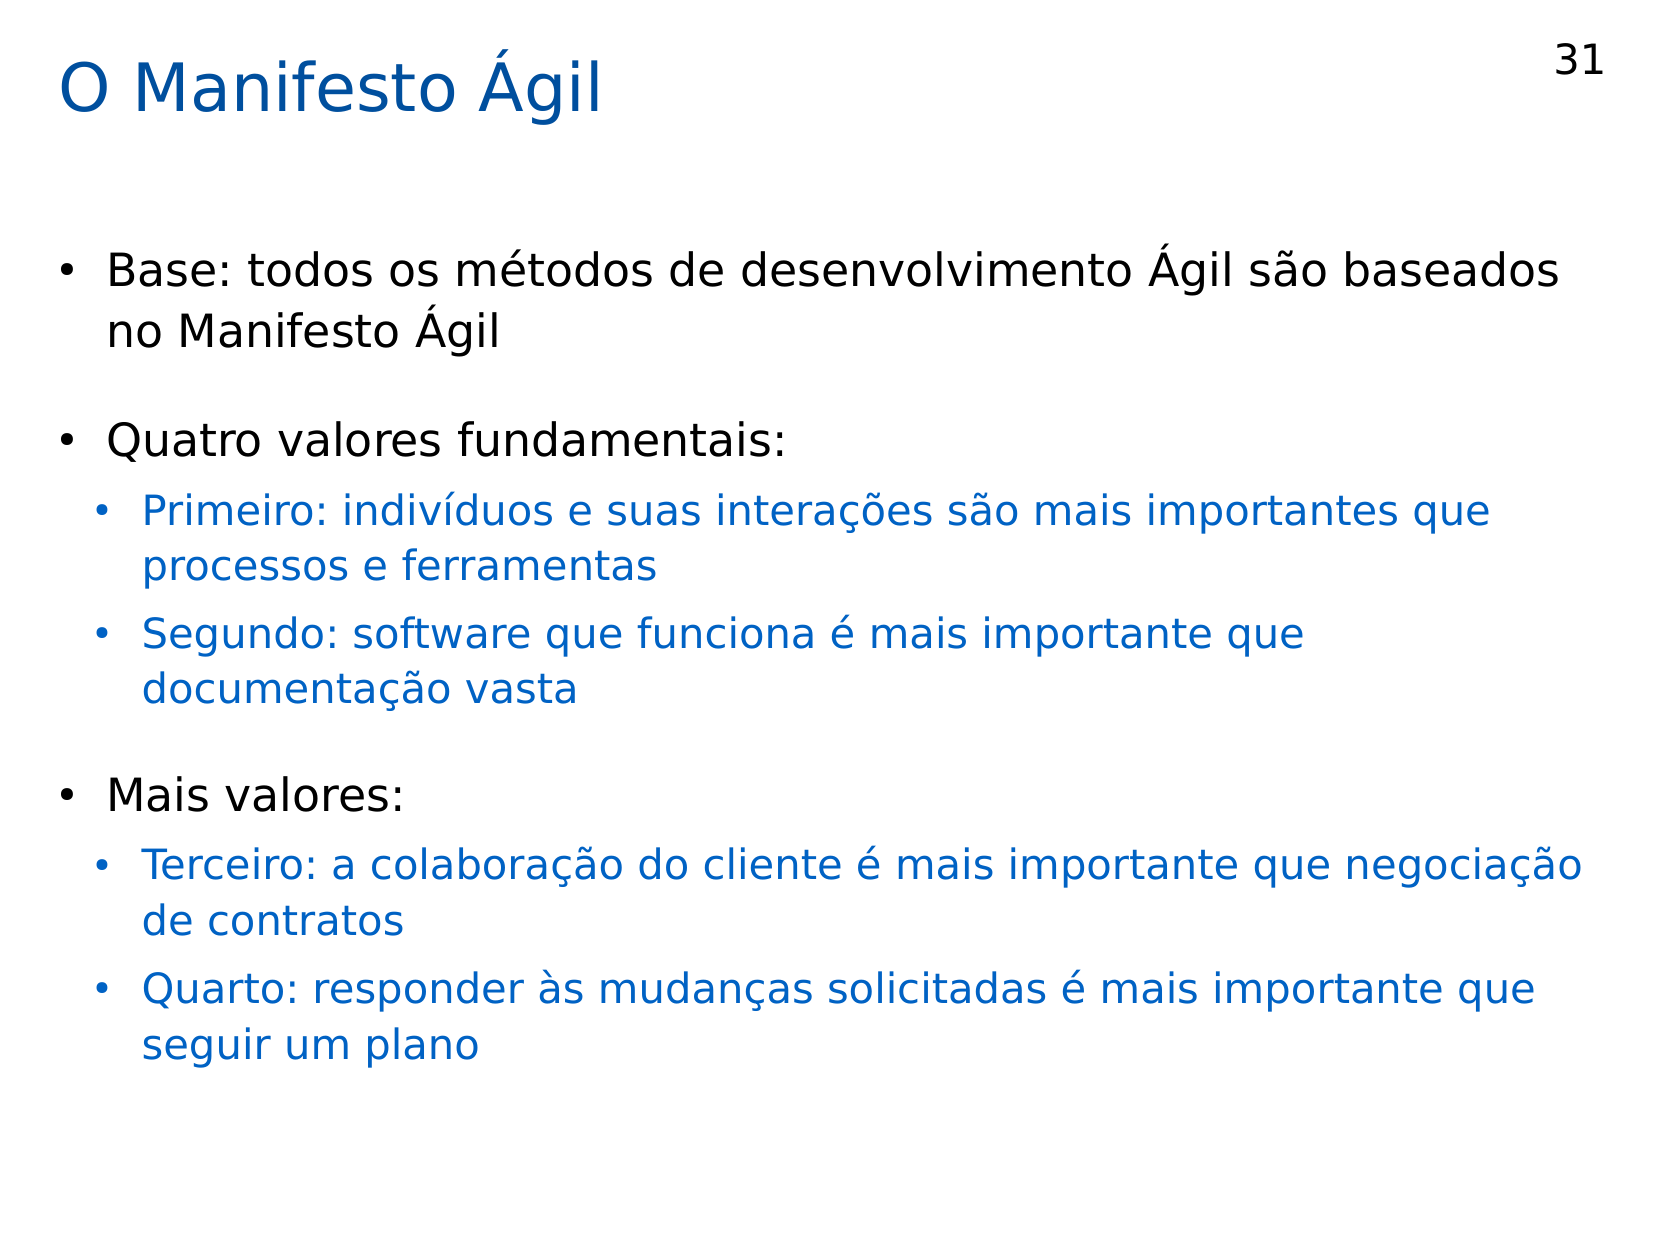

# O Manifesto Ágil
31
Base: todos os métodos de desenvolvimento Ágil são baseados no Manifesto Ágil
Quatro valores fundamentais:
Primeiro: indivíduos e suas interações são mais importantes que processos e ferramentas
Segundo: software que funciona é mais importante que documentação vasta
Mais valores:
Terceiro: a colaboração do cliente é mais importante que negociação de contratos
Quarto: responder às mudanças solicitadas é mais importante que seguir um plano